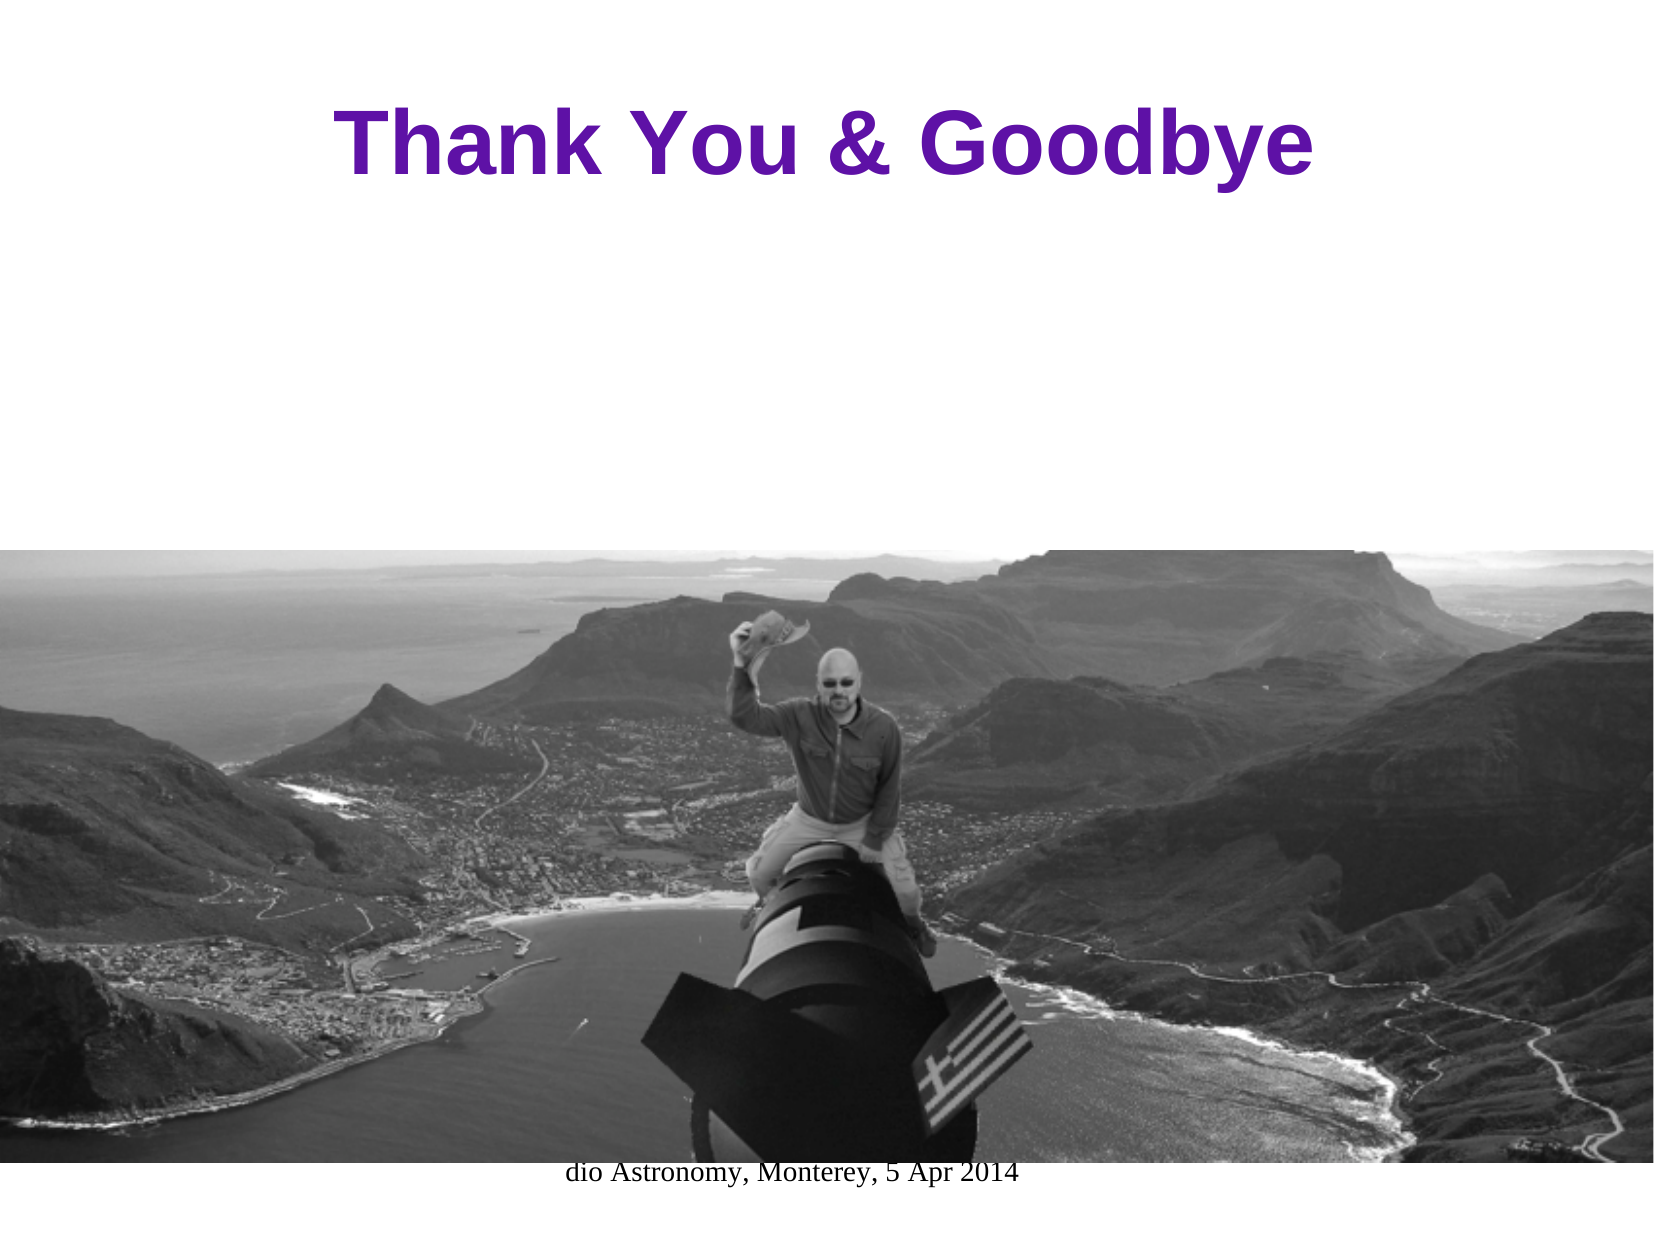

# Thank You & Goodbye
O. Smirnov - Simulations etc. - Exascale Radio Astronomy, Monterey, 5 Apr 2014
64